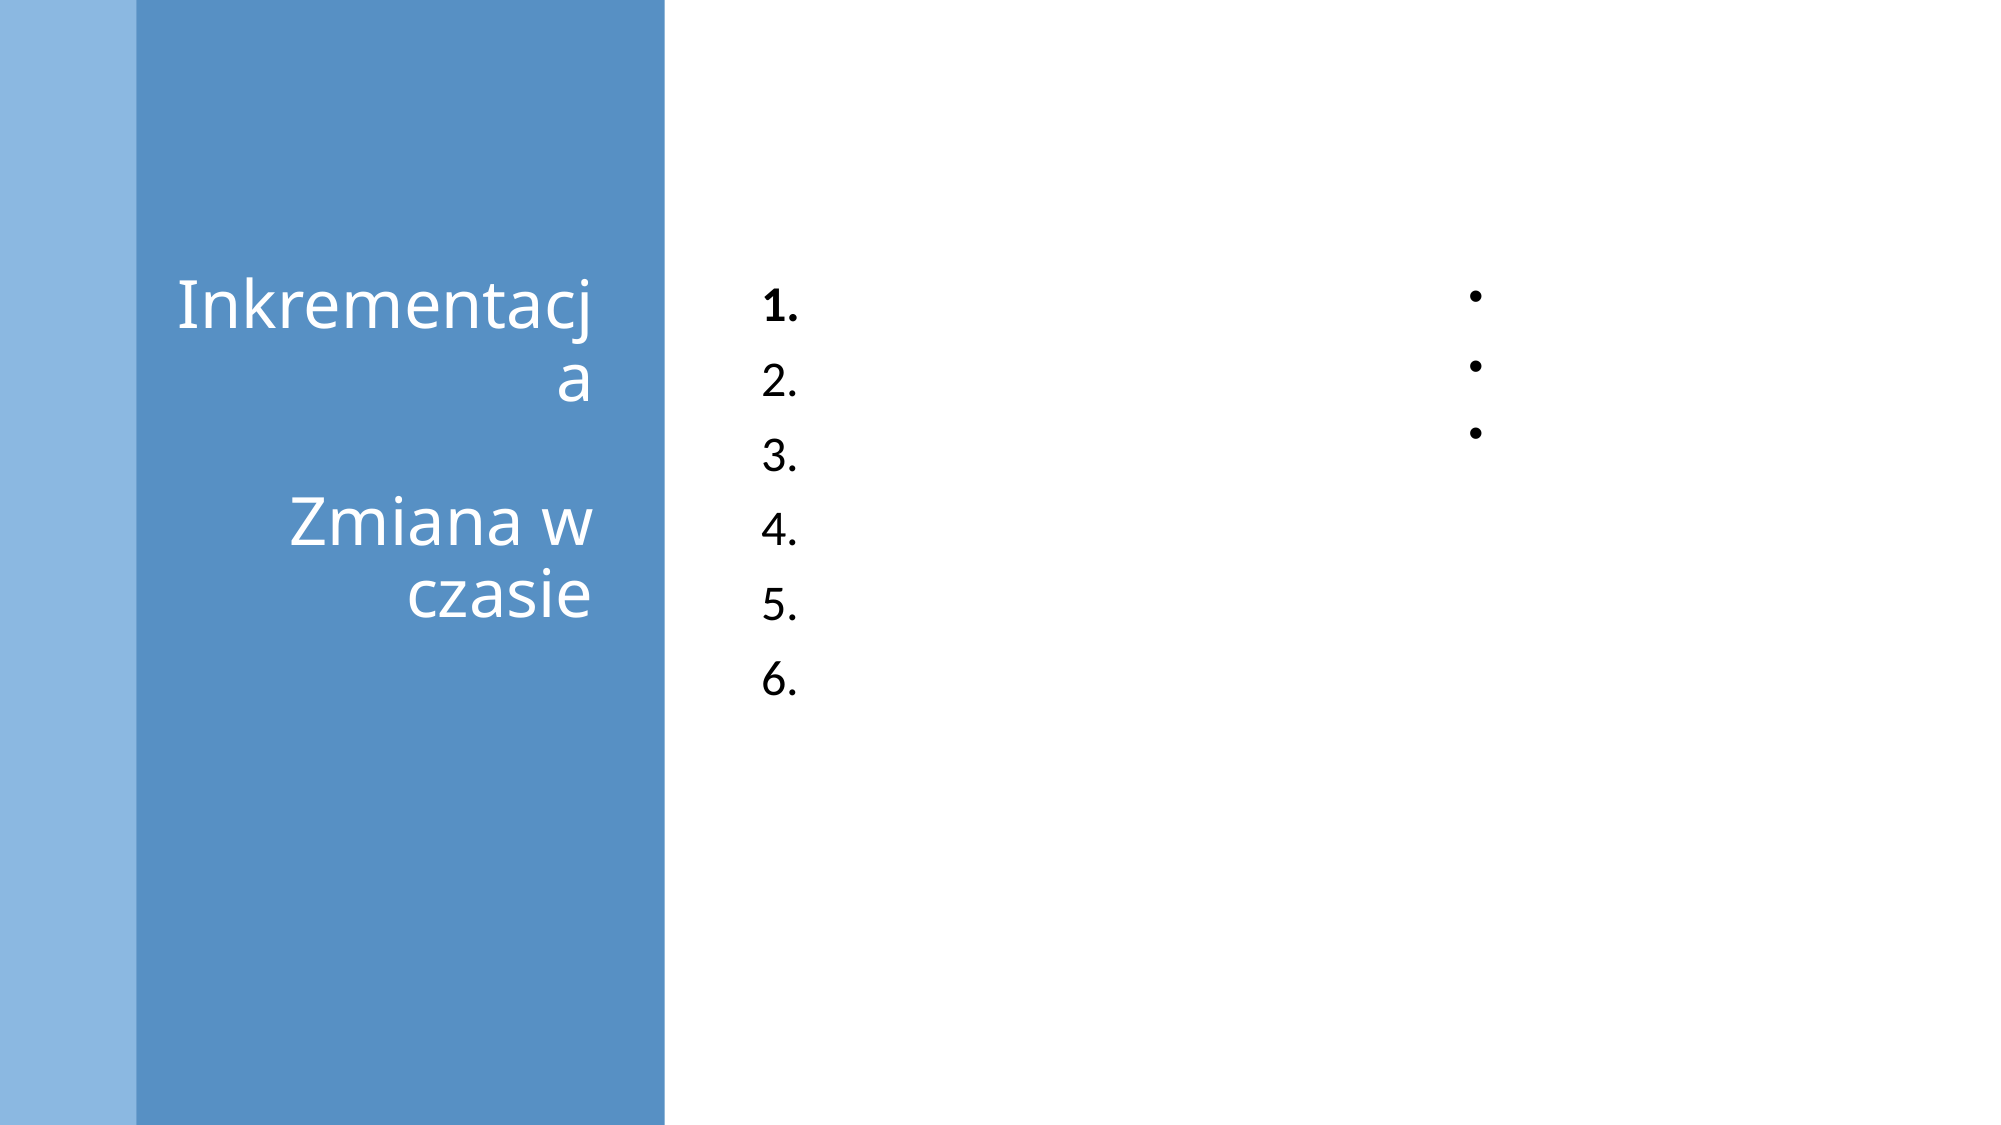

Program
Pamięć
# Inkrementacja Zmiana w czasie